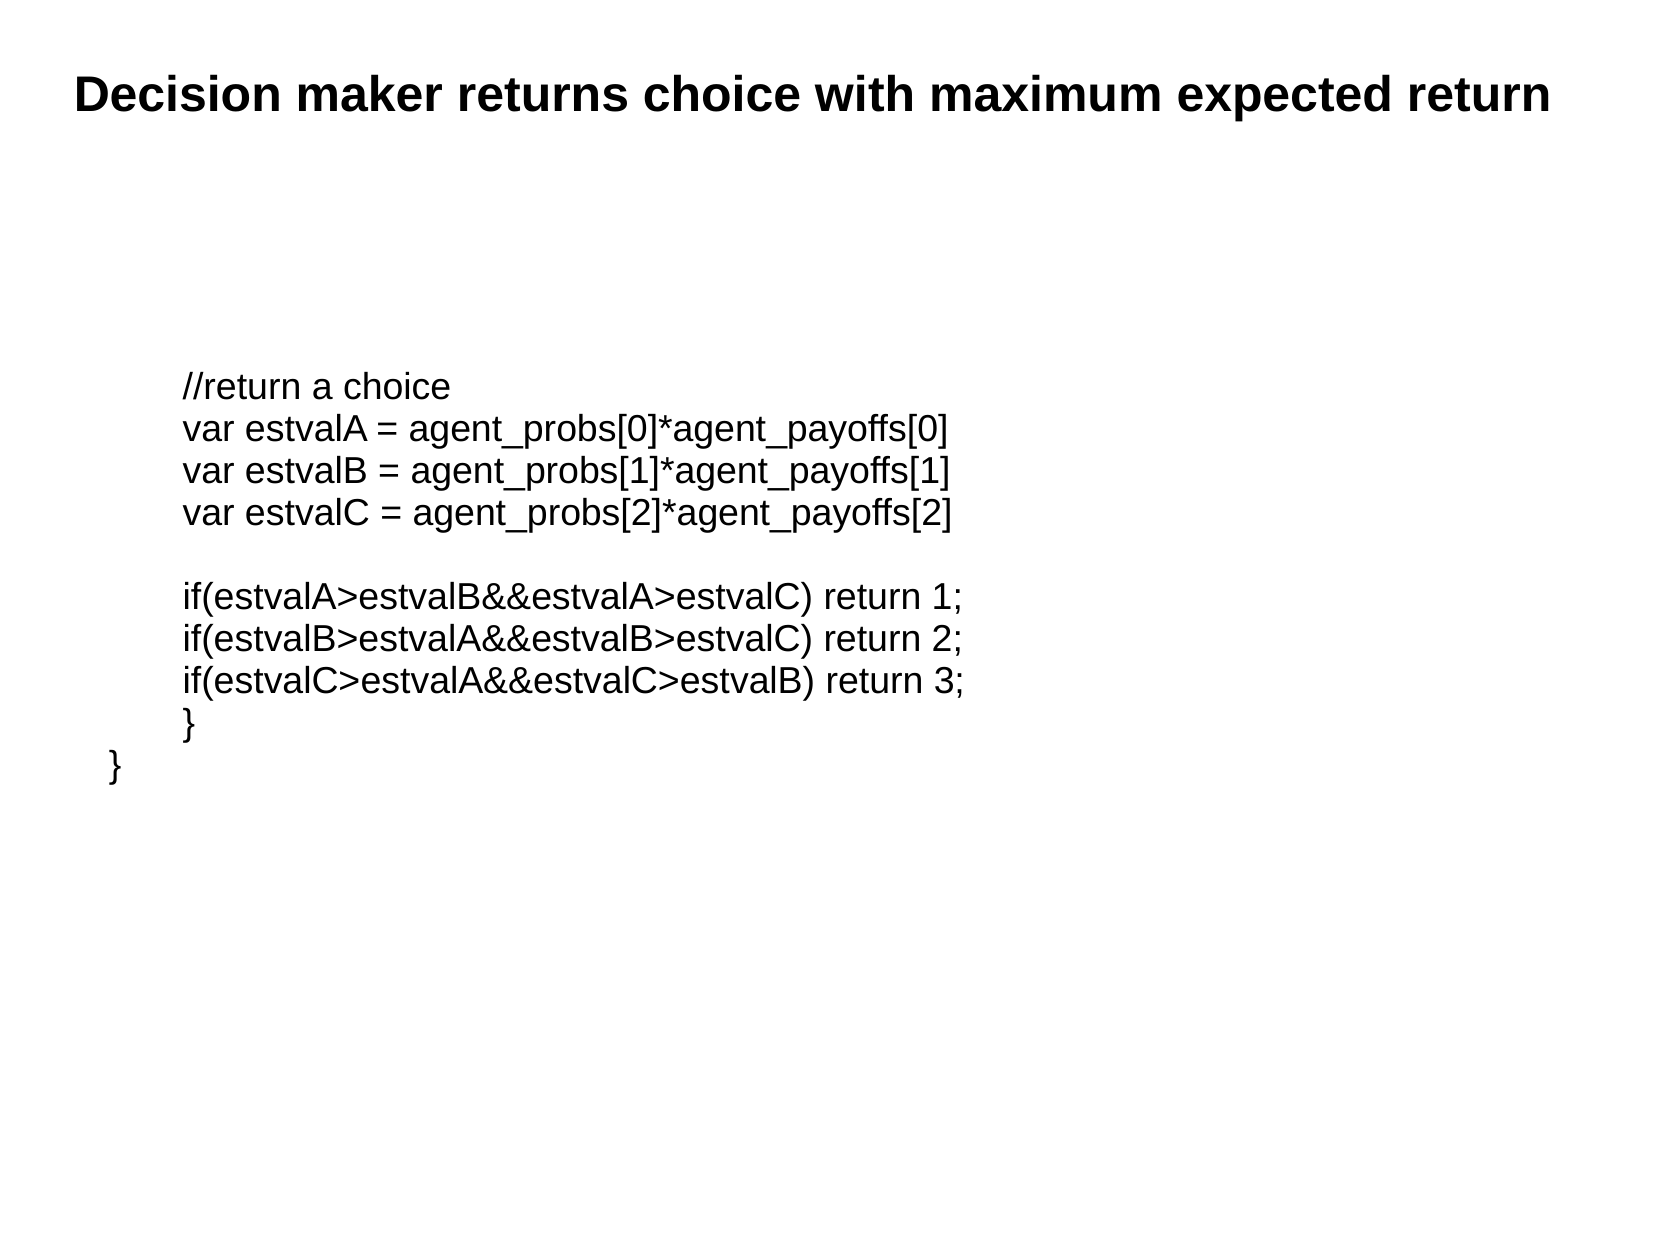

Decision maker returns choice with maximum expected return
	//return a choice
	var estvalA = agent_probs[0]*agent_payoffs[0]
	var estvalB = agent_probs[1]*agent_payoffs[1]
	var estvalC = agent_probs[2]*agent_payoffs[2]
	if(estvalA>estvalB&&estvalA>estvalC) return 1;
	if(estvalB>estvalA&&estvalB>estvalC) return 2;
	if(estvalC>estvalA&&estvalC>estvalB) return 3;
	}
}